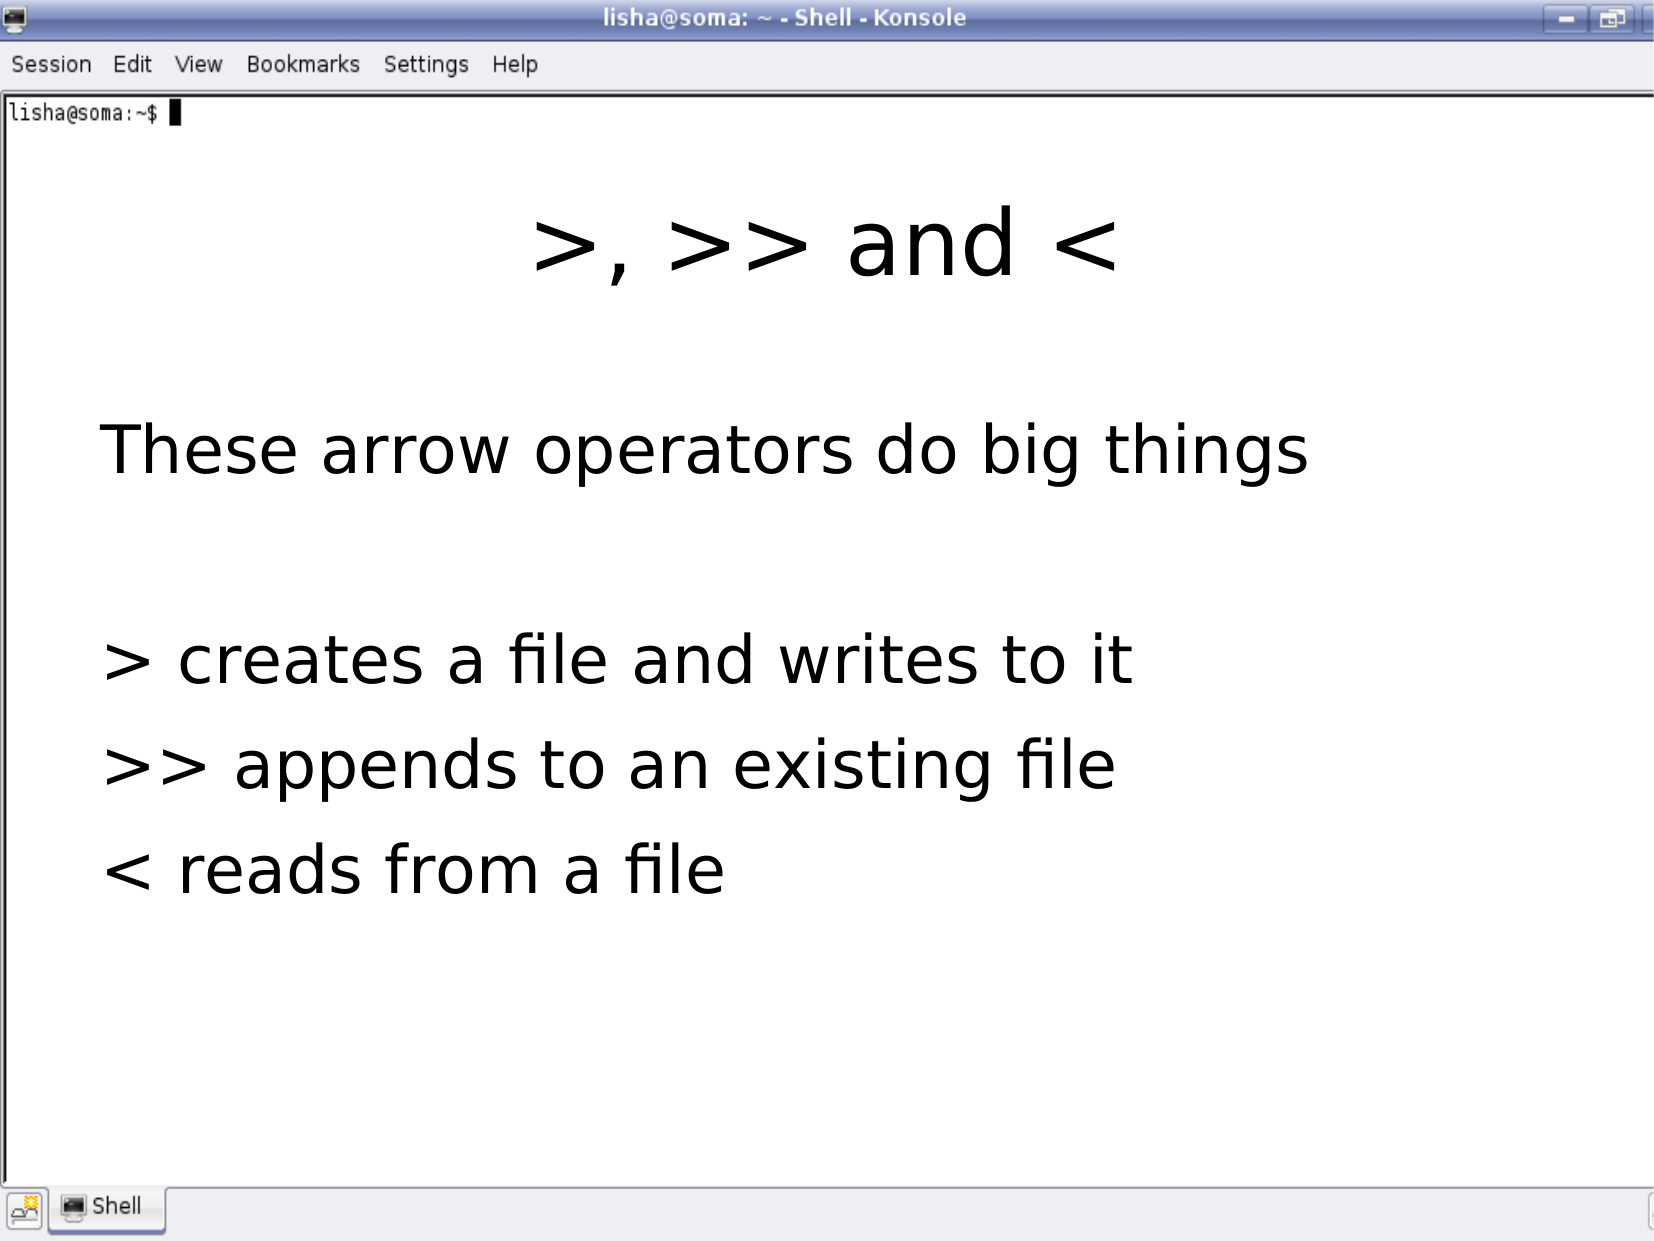

# >, >> and <
These arrow operators do big things
> creates a file and writes to it
>> appends to an existing file
< reads from a file